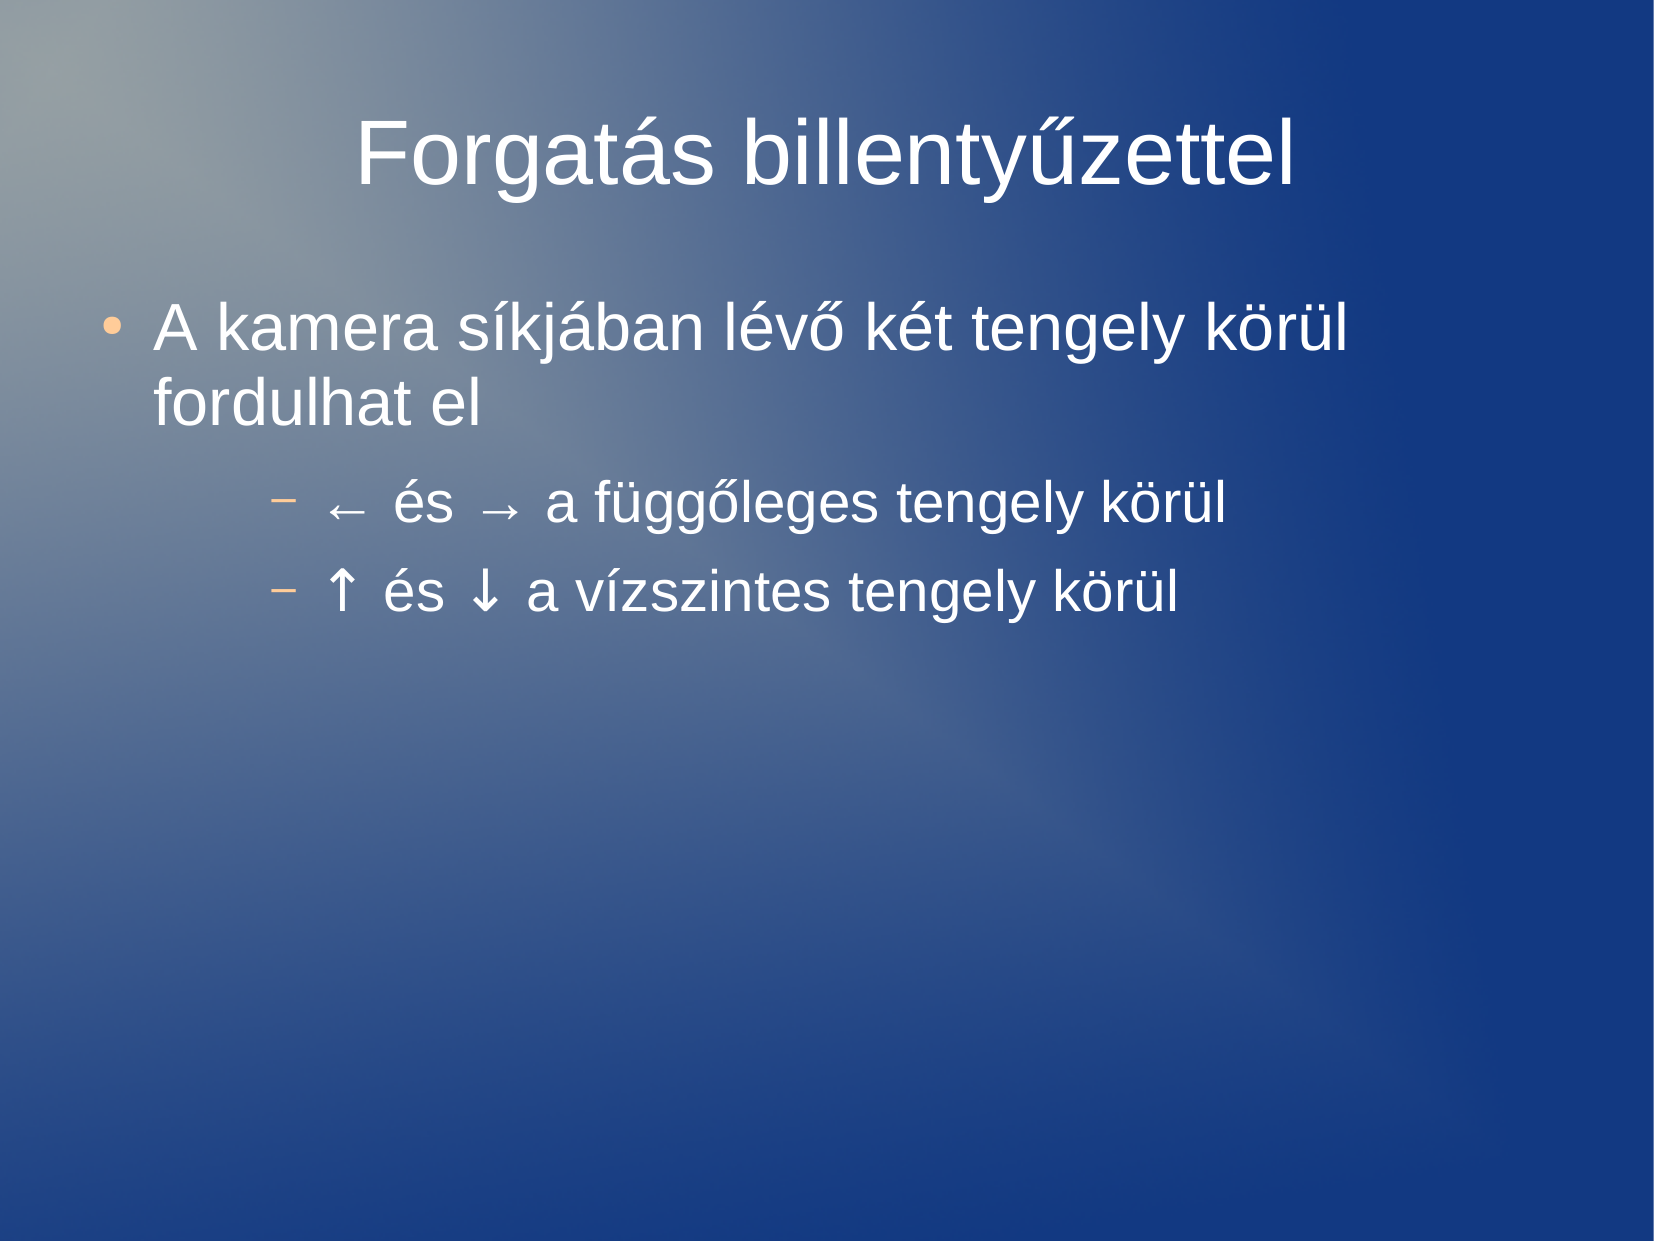

# Forgatás billentyűzettel
A kamera síkjában lévő két tengely körül fordulhat el
← és → a függőleges tengely körül
↑ és ↓ a vízszintes tengely körül